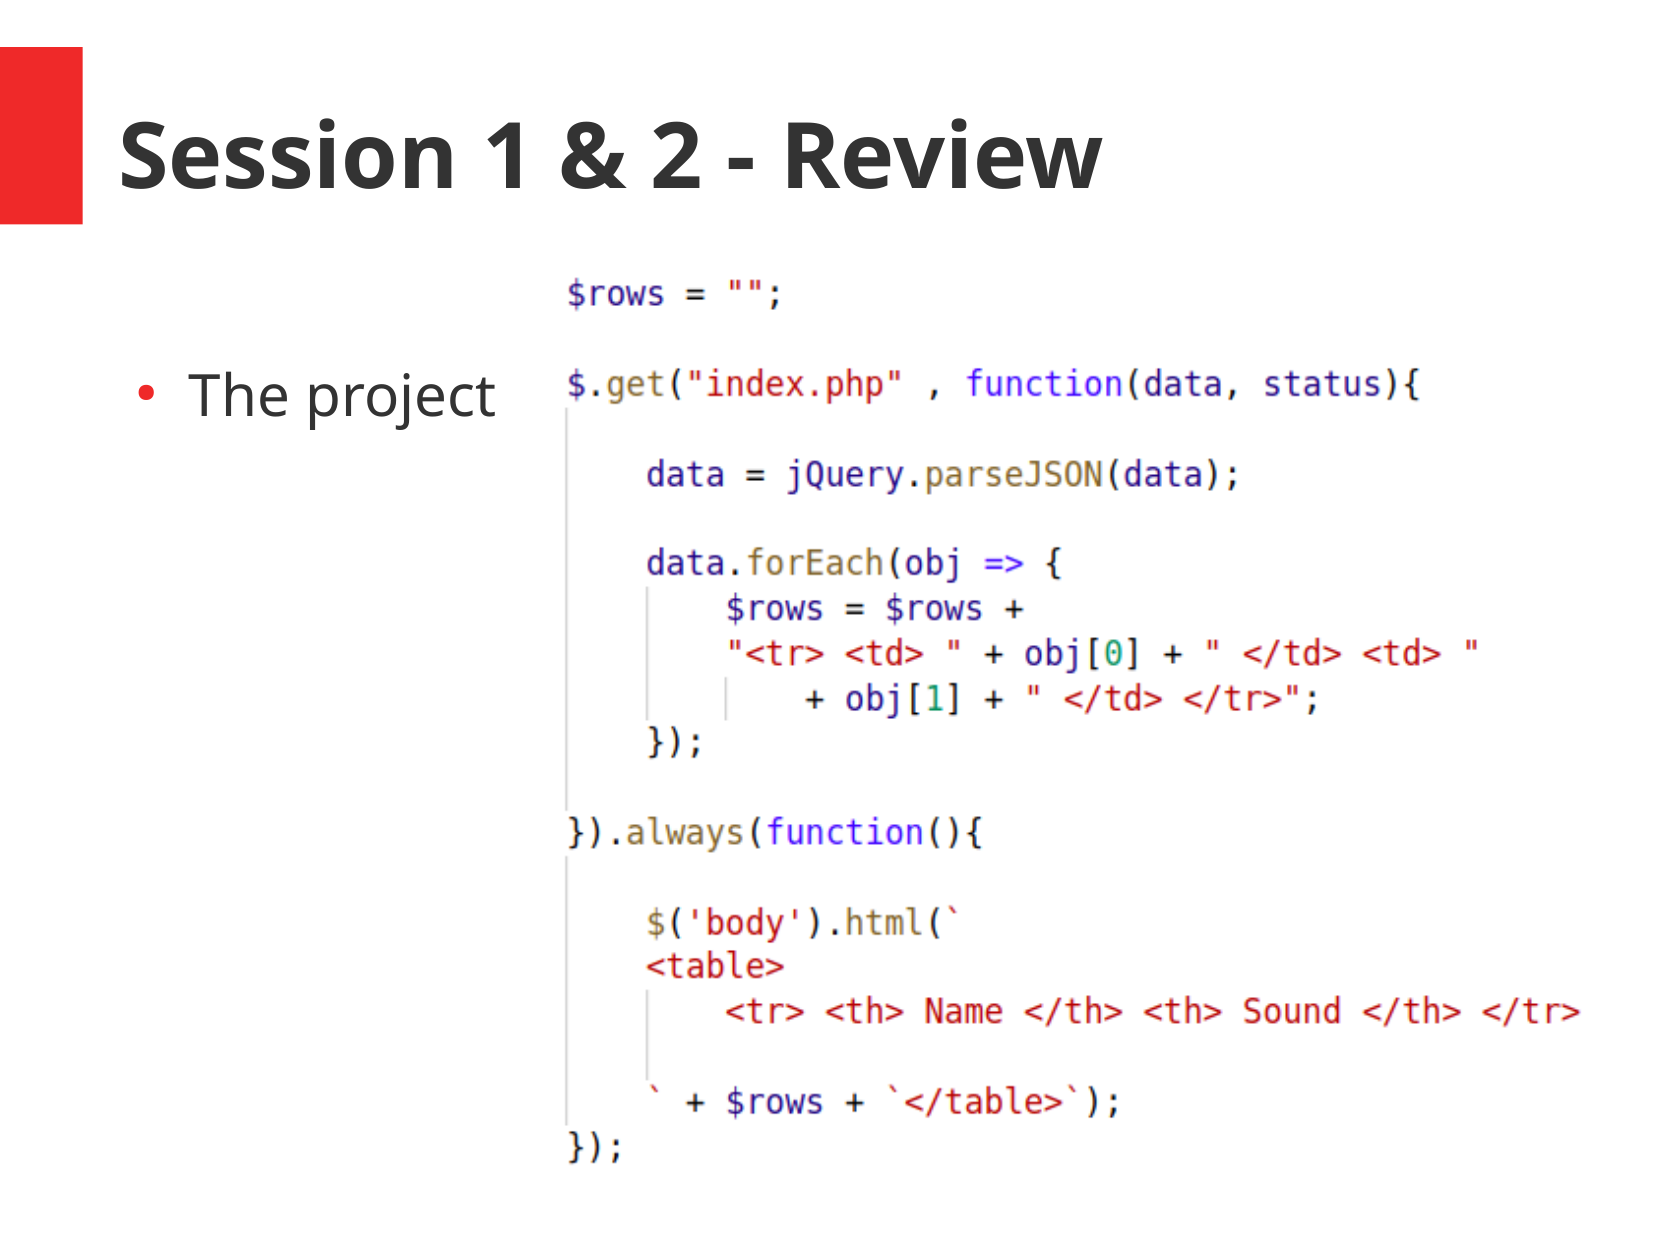

# Session 1 & 2 - Review
The project
89